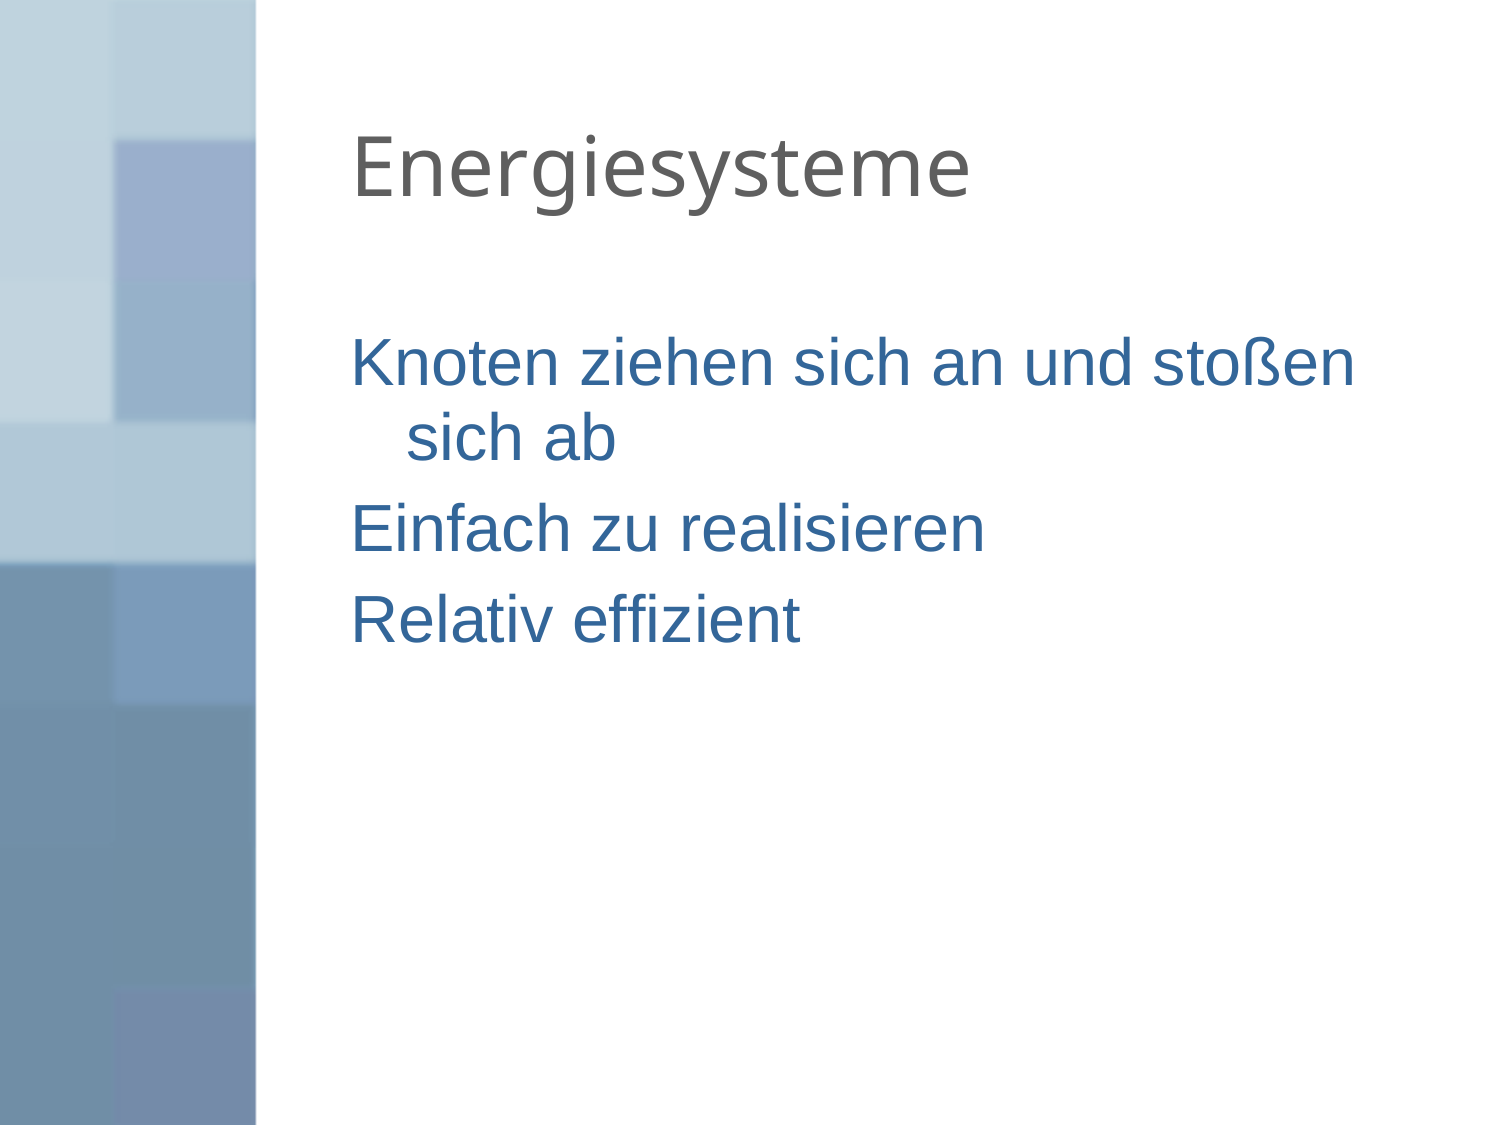

# Energiesysteme
Knoten ziehen sich an und stoßen sich ab
Einfach zu realisieren
Relativ effizient